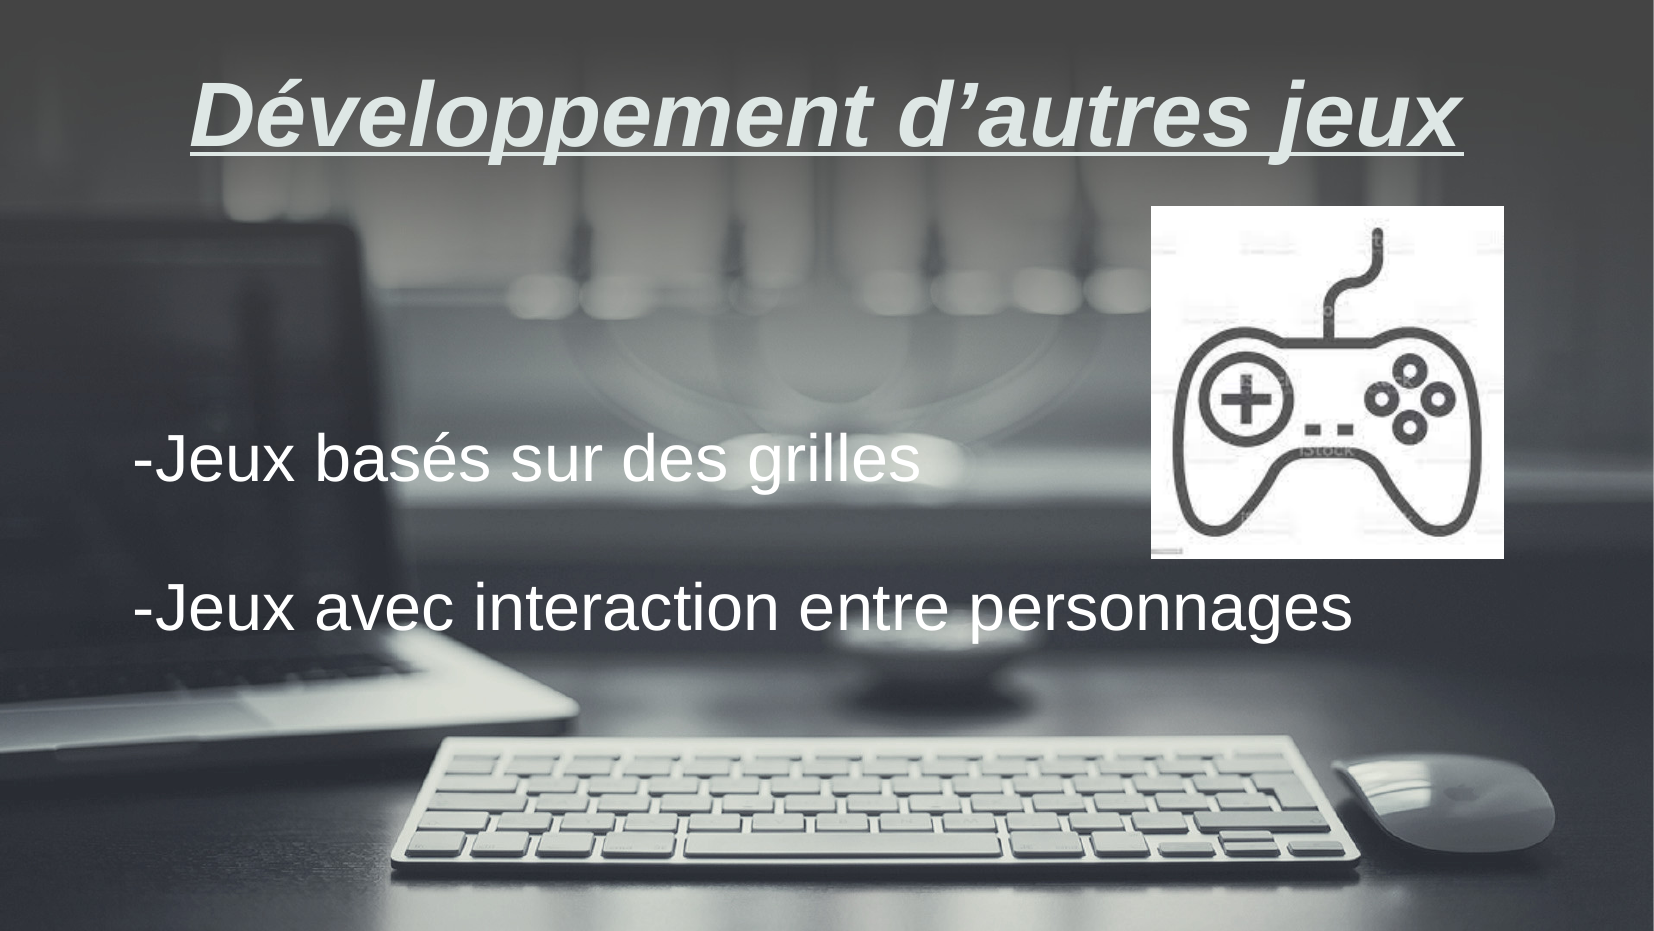

# Développement d’autres jeux
-Jeux basés sur des grilles
-Jeux avec interaction entre personnages